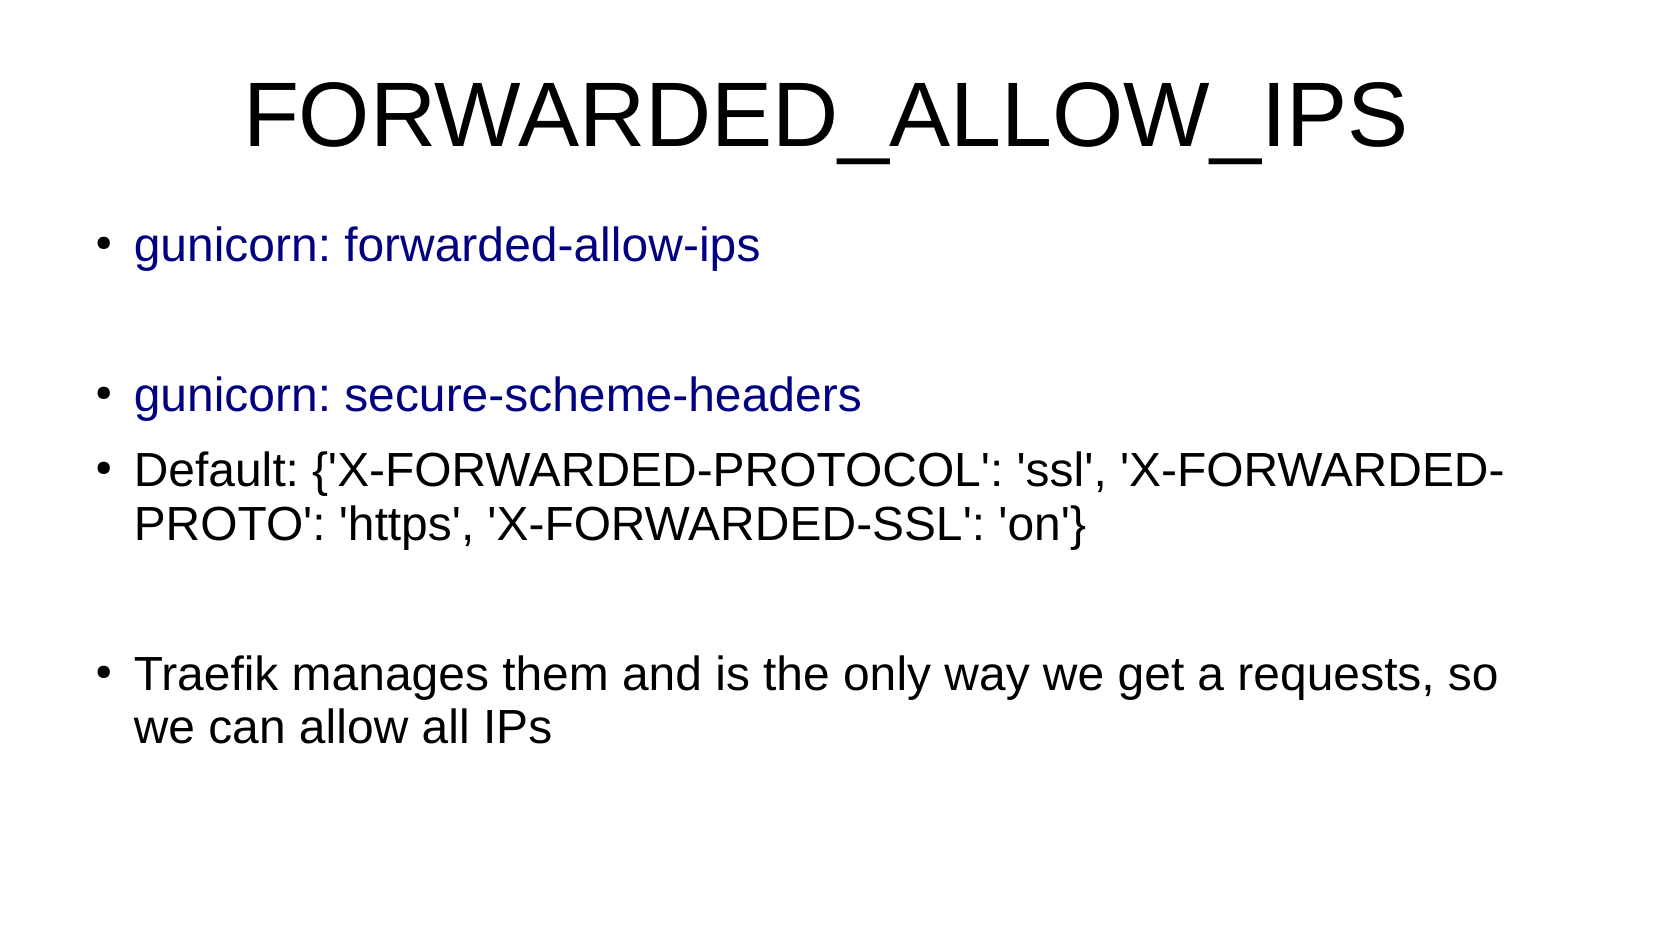

# FORWARDED_ALLOW_IPS
gunicorn: forwarded-allow-ips
gunicorn: secure-scheme-headers
Default: {'X-FORWARDED-PROTOCOL': 'ssl', 'X-FORWARDED-PROTO': 'https', 'X-FORWARDED-SSL': 'on'}
Traefik manages them and is the only way we get a requests, so we can allow all IPs